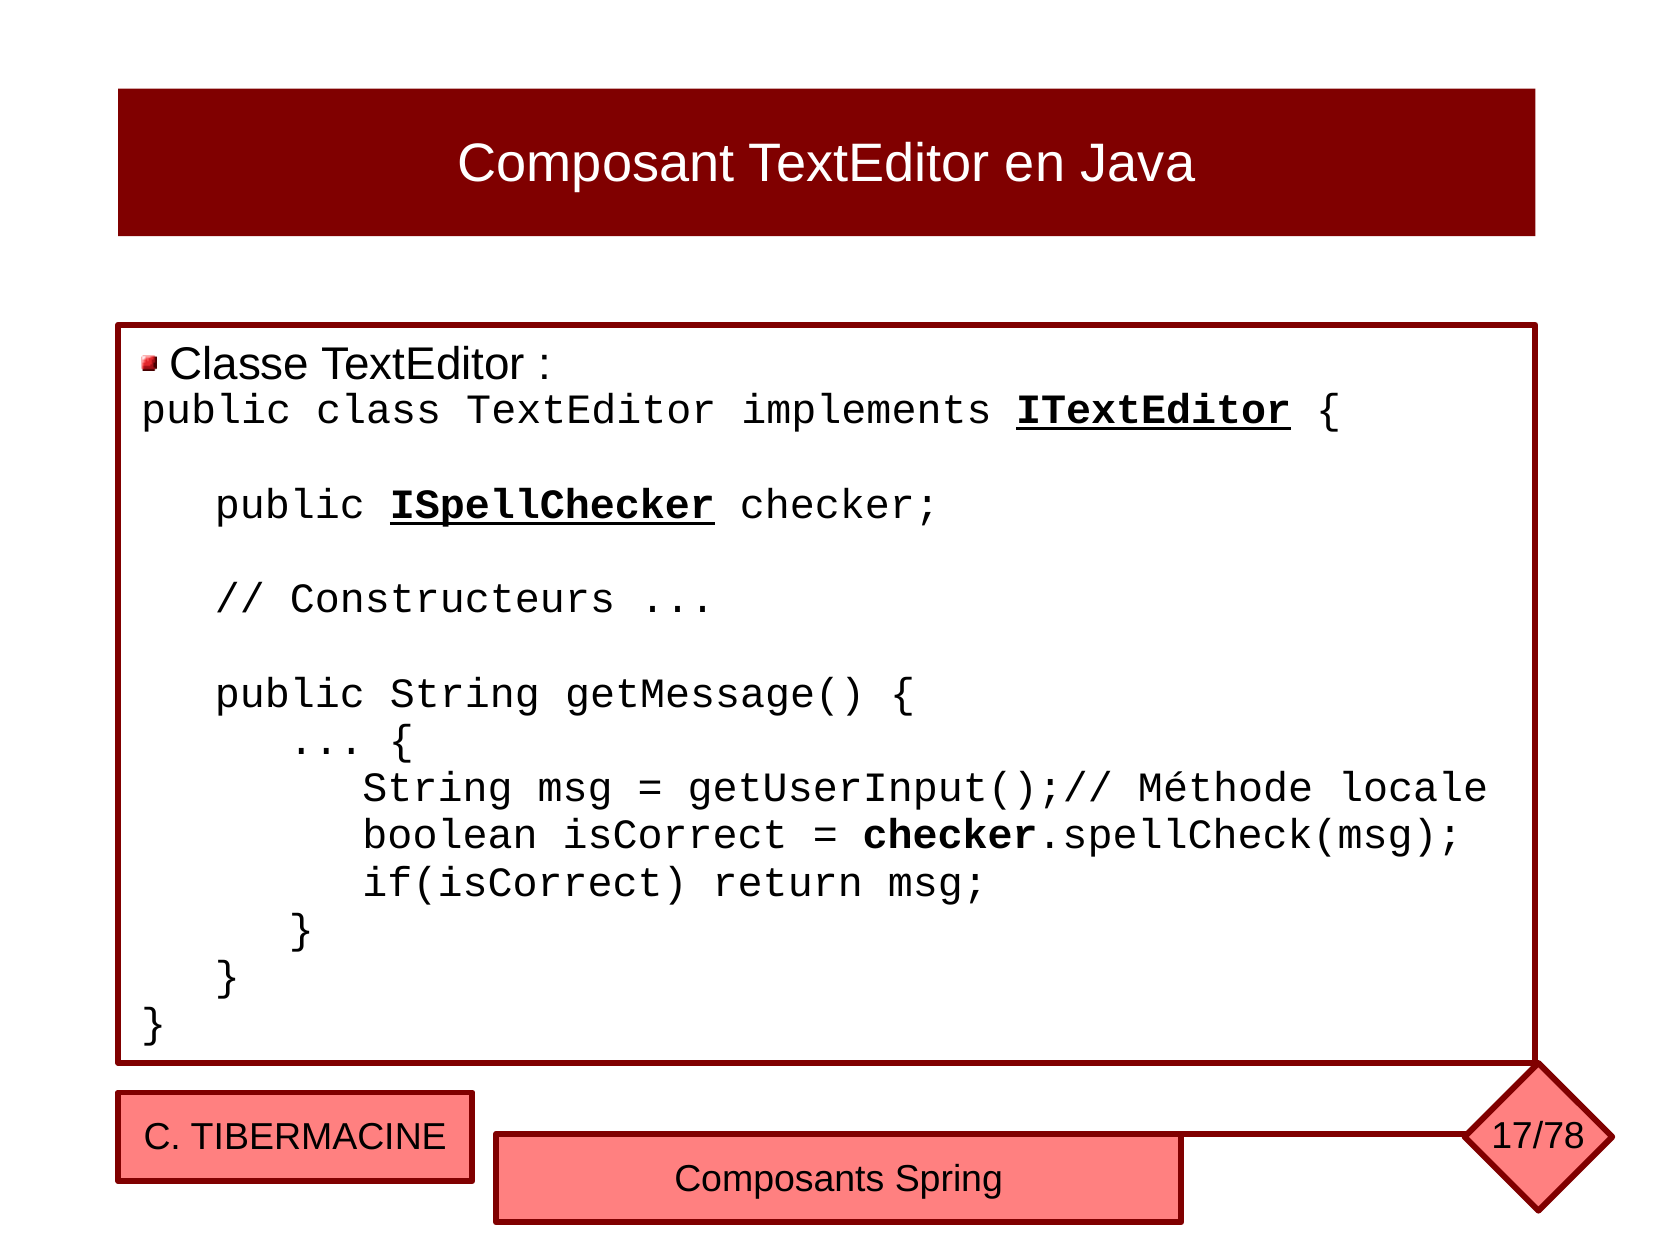

Composant TextEditor en Java
 Classe TextEditor :
public class TextEditor implements ITextEditor {
	public ISpellChecker checker;
	// Constructeurs ...
	public String getMessage() {
		... {
			String msg = getUserInput();// Méthode locale
			boolean isCorrect = checker.spellCheck(msg);
			if(isCorrect) return msg;
		}
	}
}
C. TIBERMACINE
Composants Spring